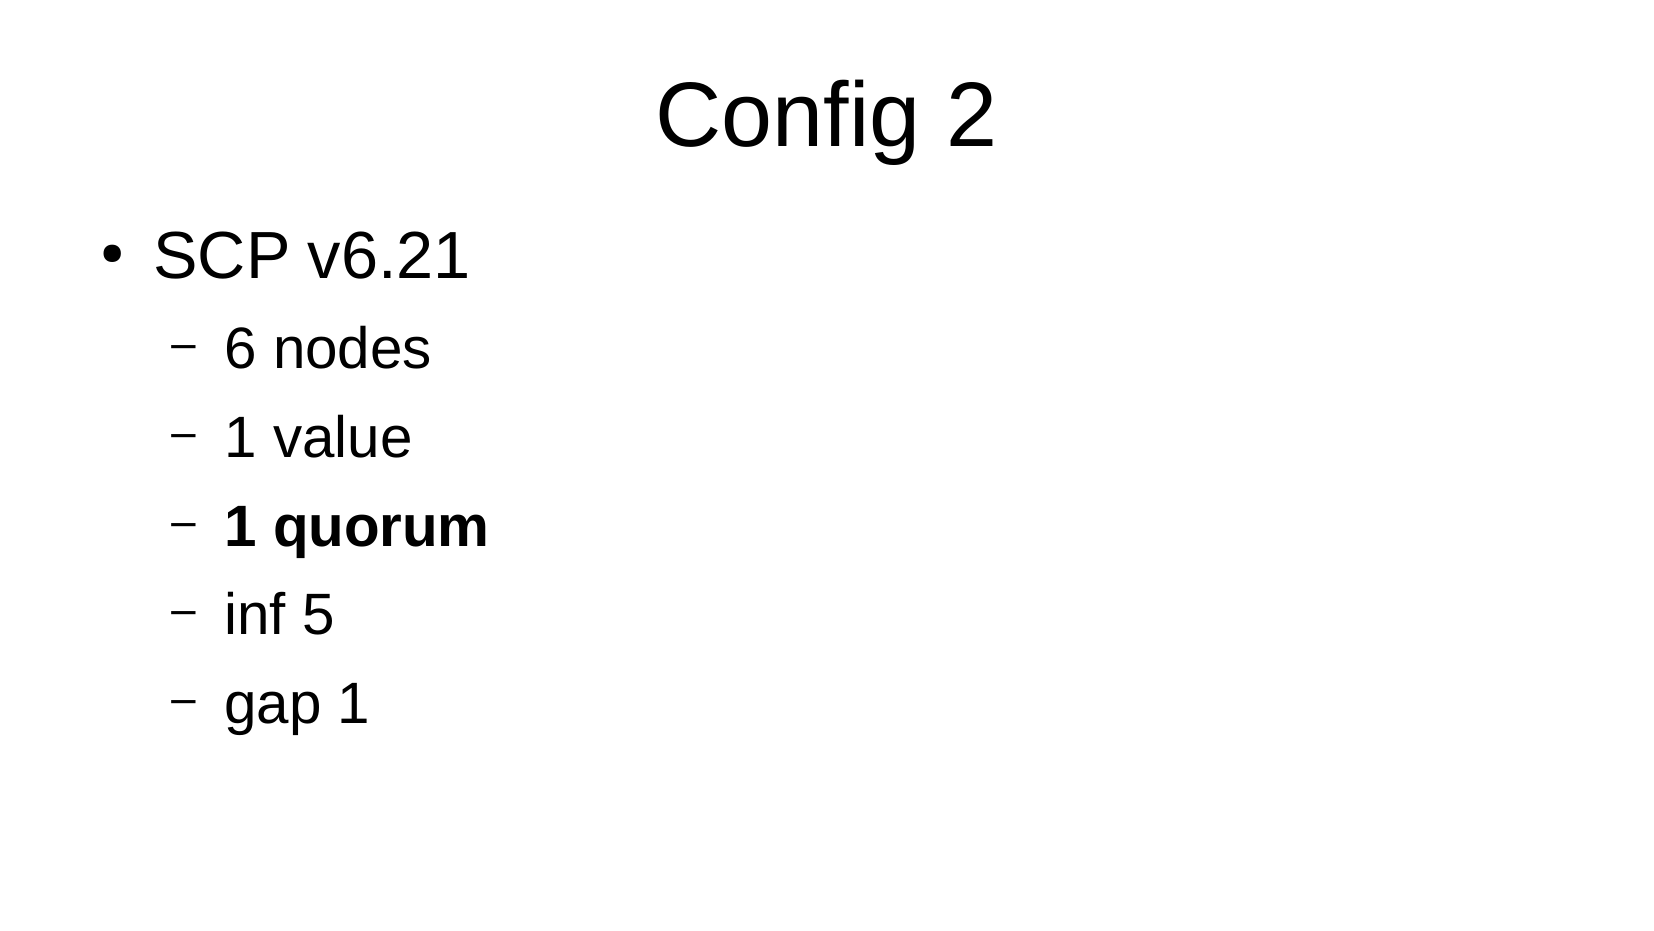

# Config 2
SCP v6.21
6 nodes
1 value
1 quorum
inf 5
gap 1